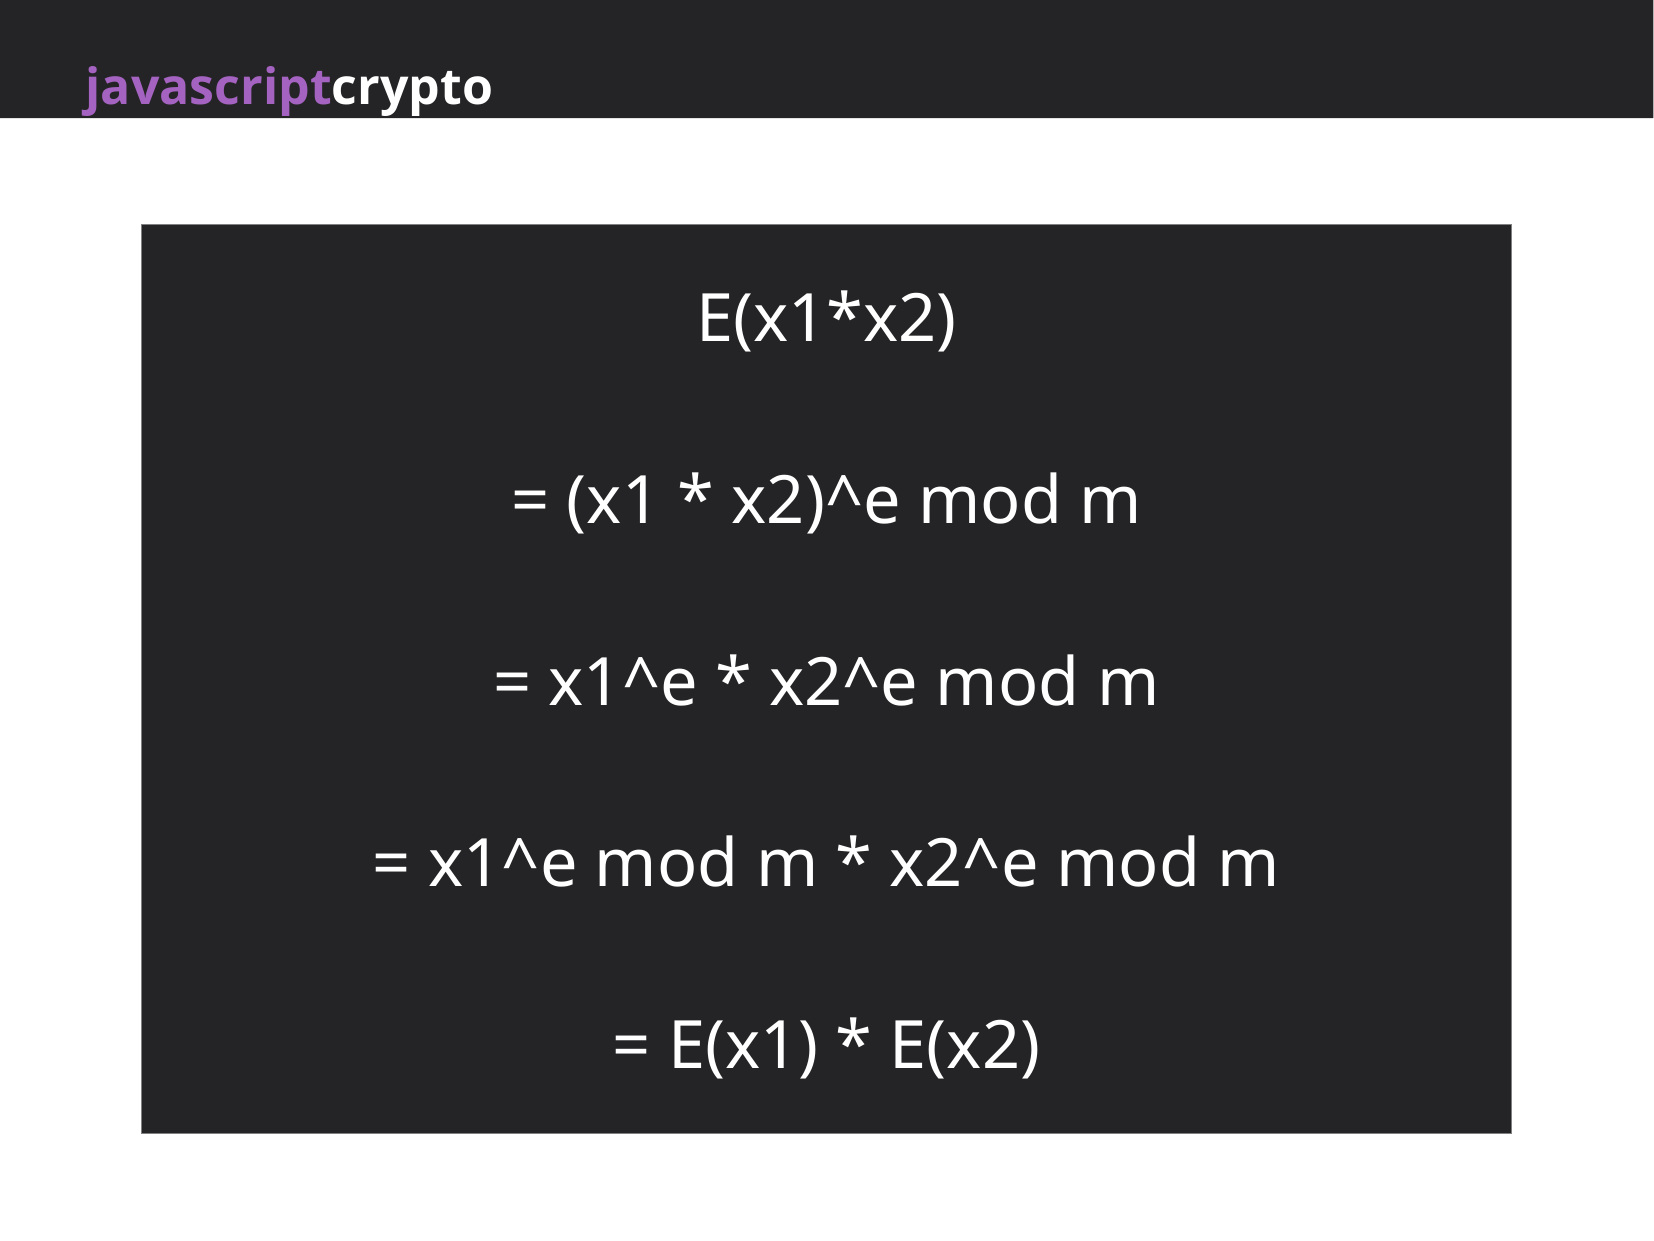

javascriptcrypto
E(x1*x2)
= (x1 * x2)^e mod m
= x1^e * x2^e mod m
= x1^e mod m * x2^e mod m
= E(x1) * E(x2)
encrypt shit